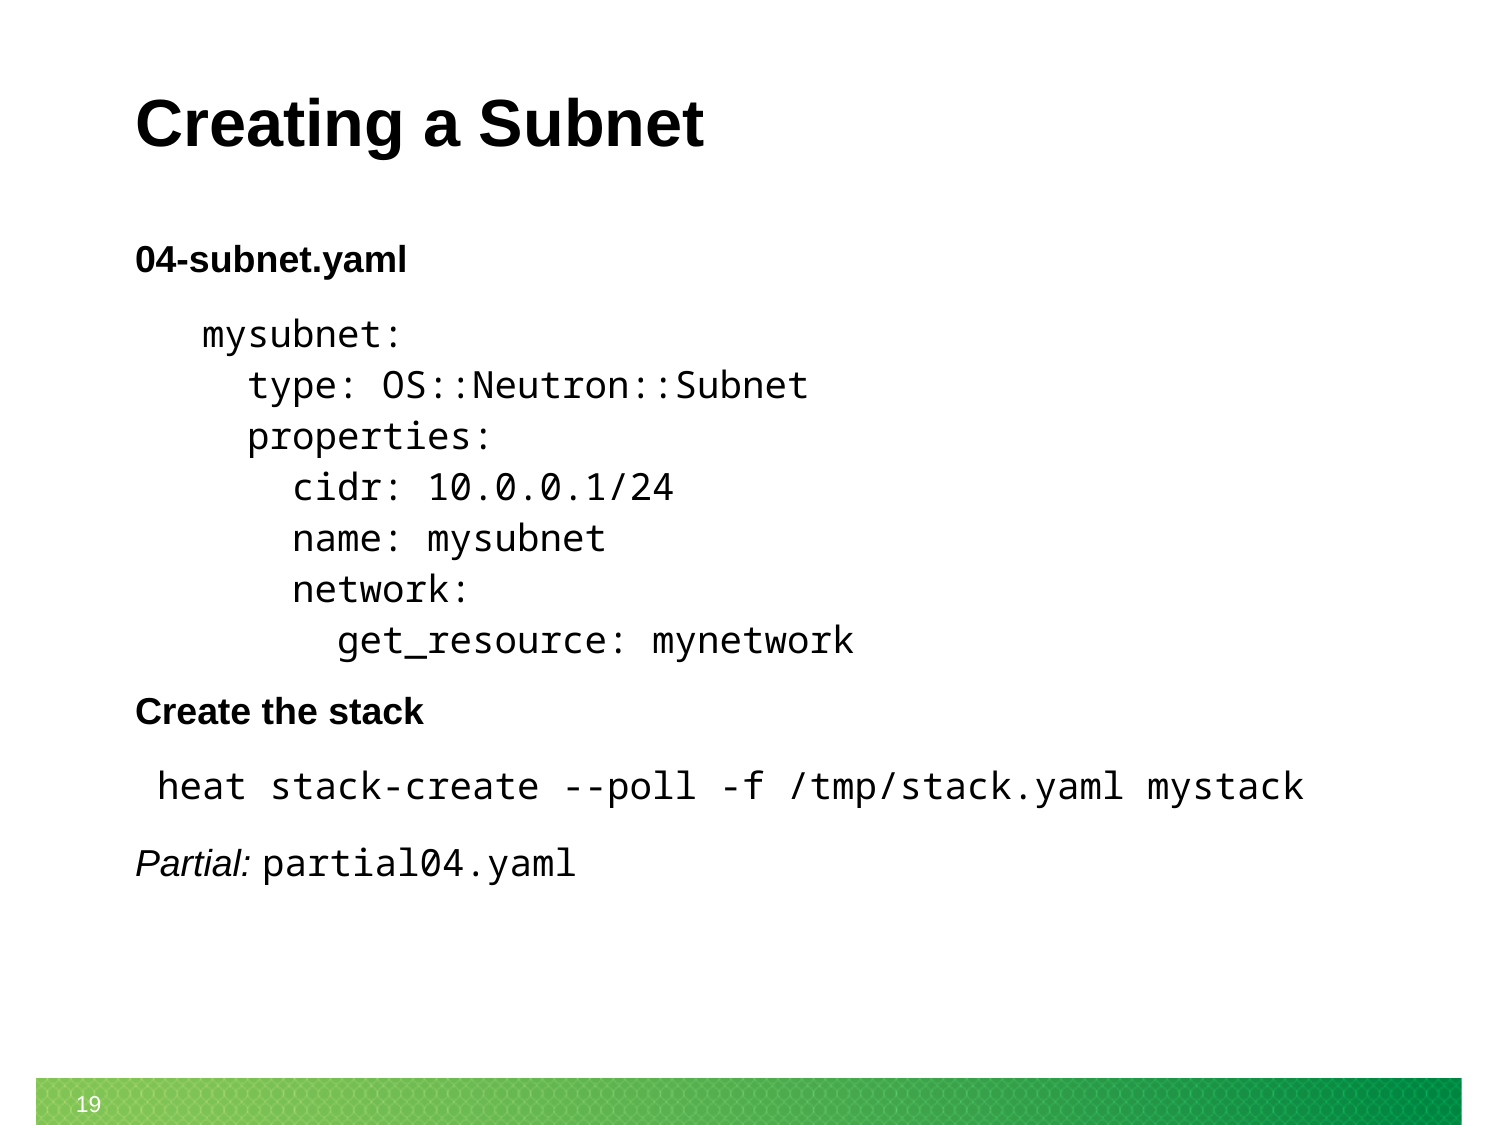

# Creating a Subnet
04-subnet.yaml
 mysubnet:
 type: OS::Neutron::Subnet
 properties:
 cidr: 10.0.0.1/24
 name: mysubnet
 network:
 get_resource: mynetwork
Create the stack
heat stack-create --poll -f /tmp/stack.yaml mystack
Partial: partial04.yaml